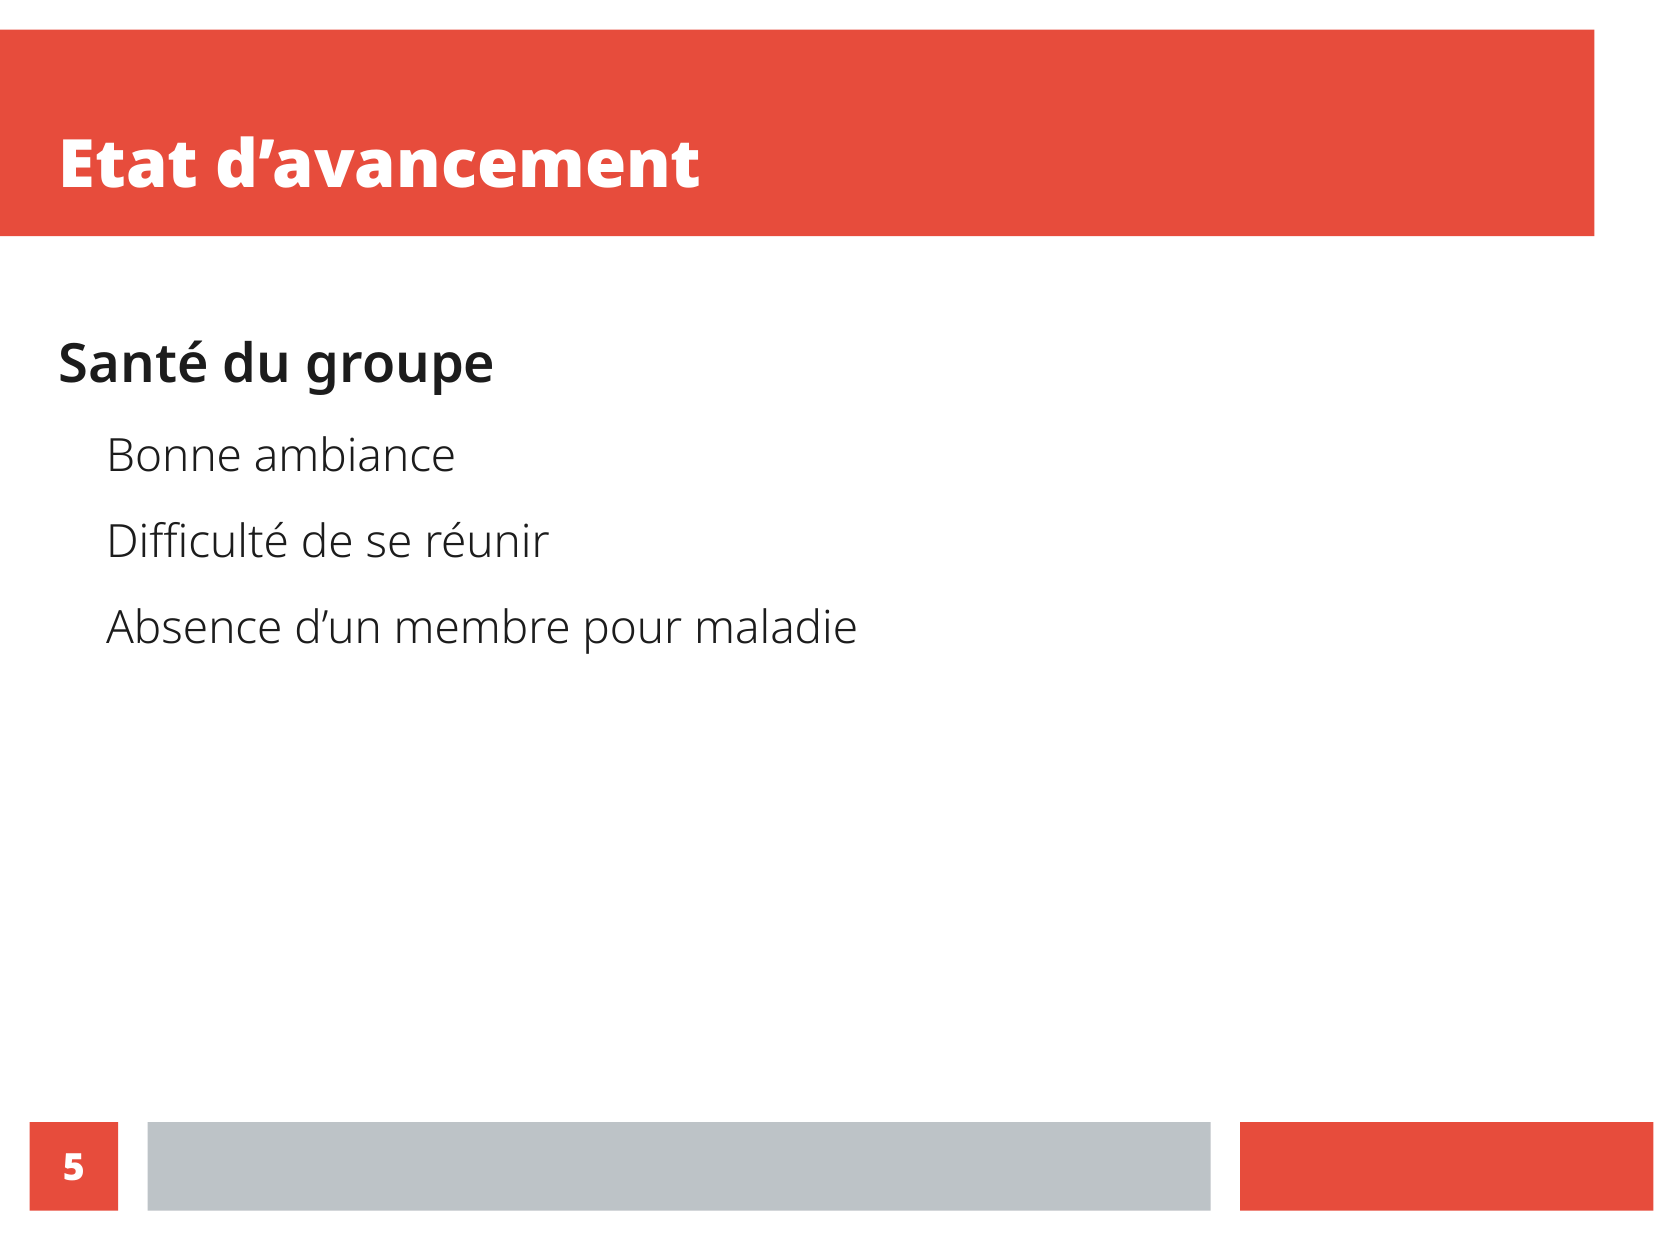

# Etat d’avancement
Santé du groupe
Bonne ambiance
Difficulté de se réunir
Absence d’un membre pour maladie
5